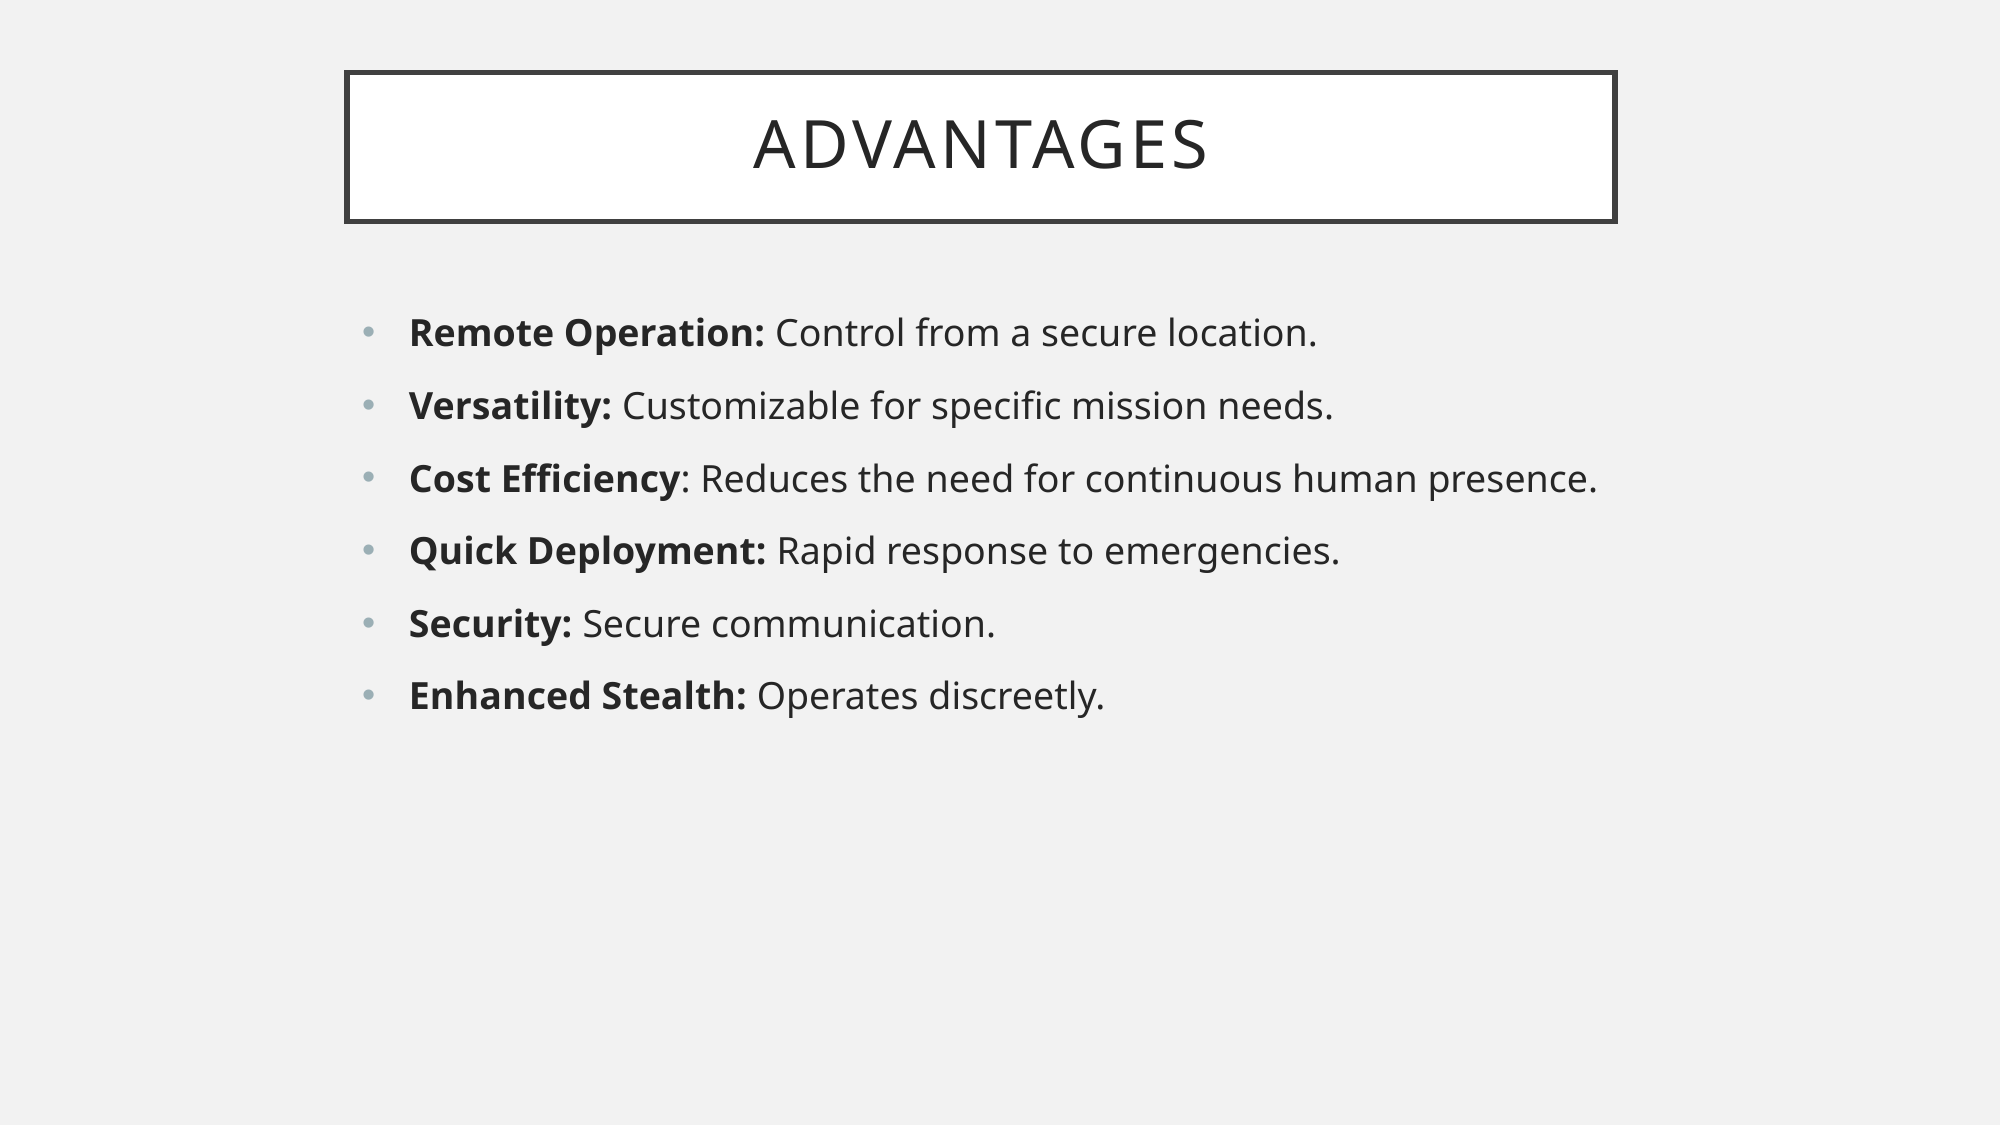

# ADVANTAGES
Remote Operation: Control from a secure location.
Versatility: Customizable for specific mission needs.
Cost Efficiency: Reduces the need for continuous human presence.
Quick Deployment: Rapid response to emergencies.
Security: Secure communication.
Enhanced Stealth: Operates discreetly.